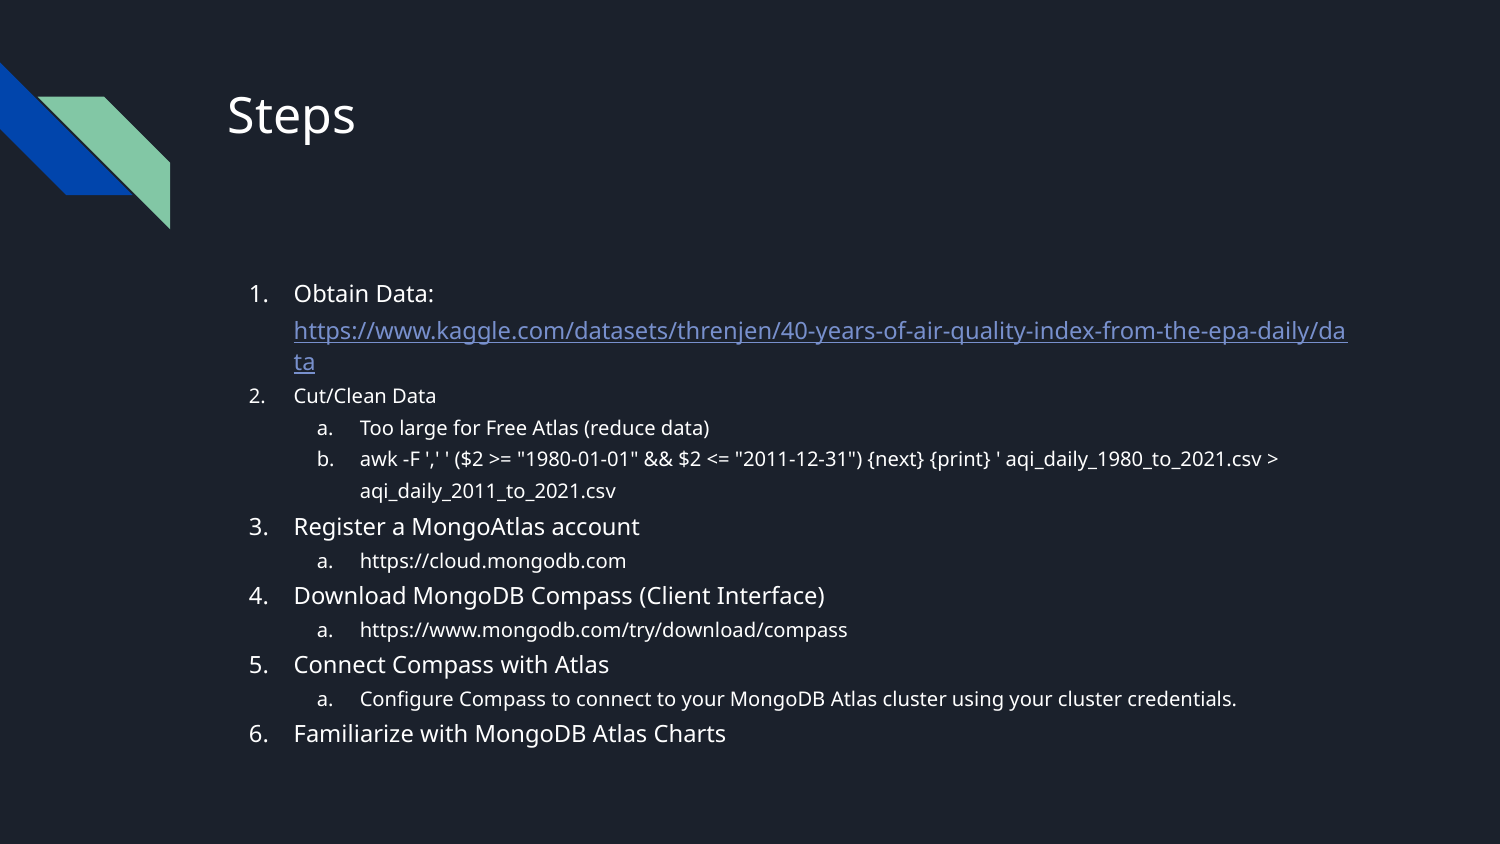

# Steps
Obtain Data: https://www.kaggle.com/datasets/threnjen/40-years-of-air-quality-index-from-the-epa-daily/data
Cut/Clean Data
Too large for Free Atlas (reduce data)
awk -F ',' ' ($2 >= "1980-01-01" && $2 <= "2011-12-31") {next} {print} ' aqi_daily_1980_to_2021.csv > aqi_daily_2011_to_2021.csv
Register a MongoAtlas account
https://cloud.mongodb.com
Download MongoDB Compass (Client Interface)
https://www.mongodb.com/try/download/compass
Connect Compass with Atlas
Configure Compass to connect to your MongoDB Atlas cluster using your cluster credentials.
Familiarize with MongoDB Atlas Charts